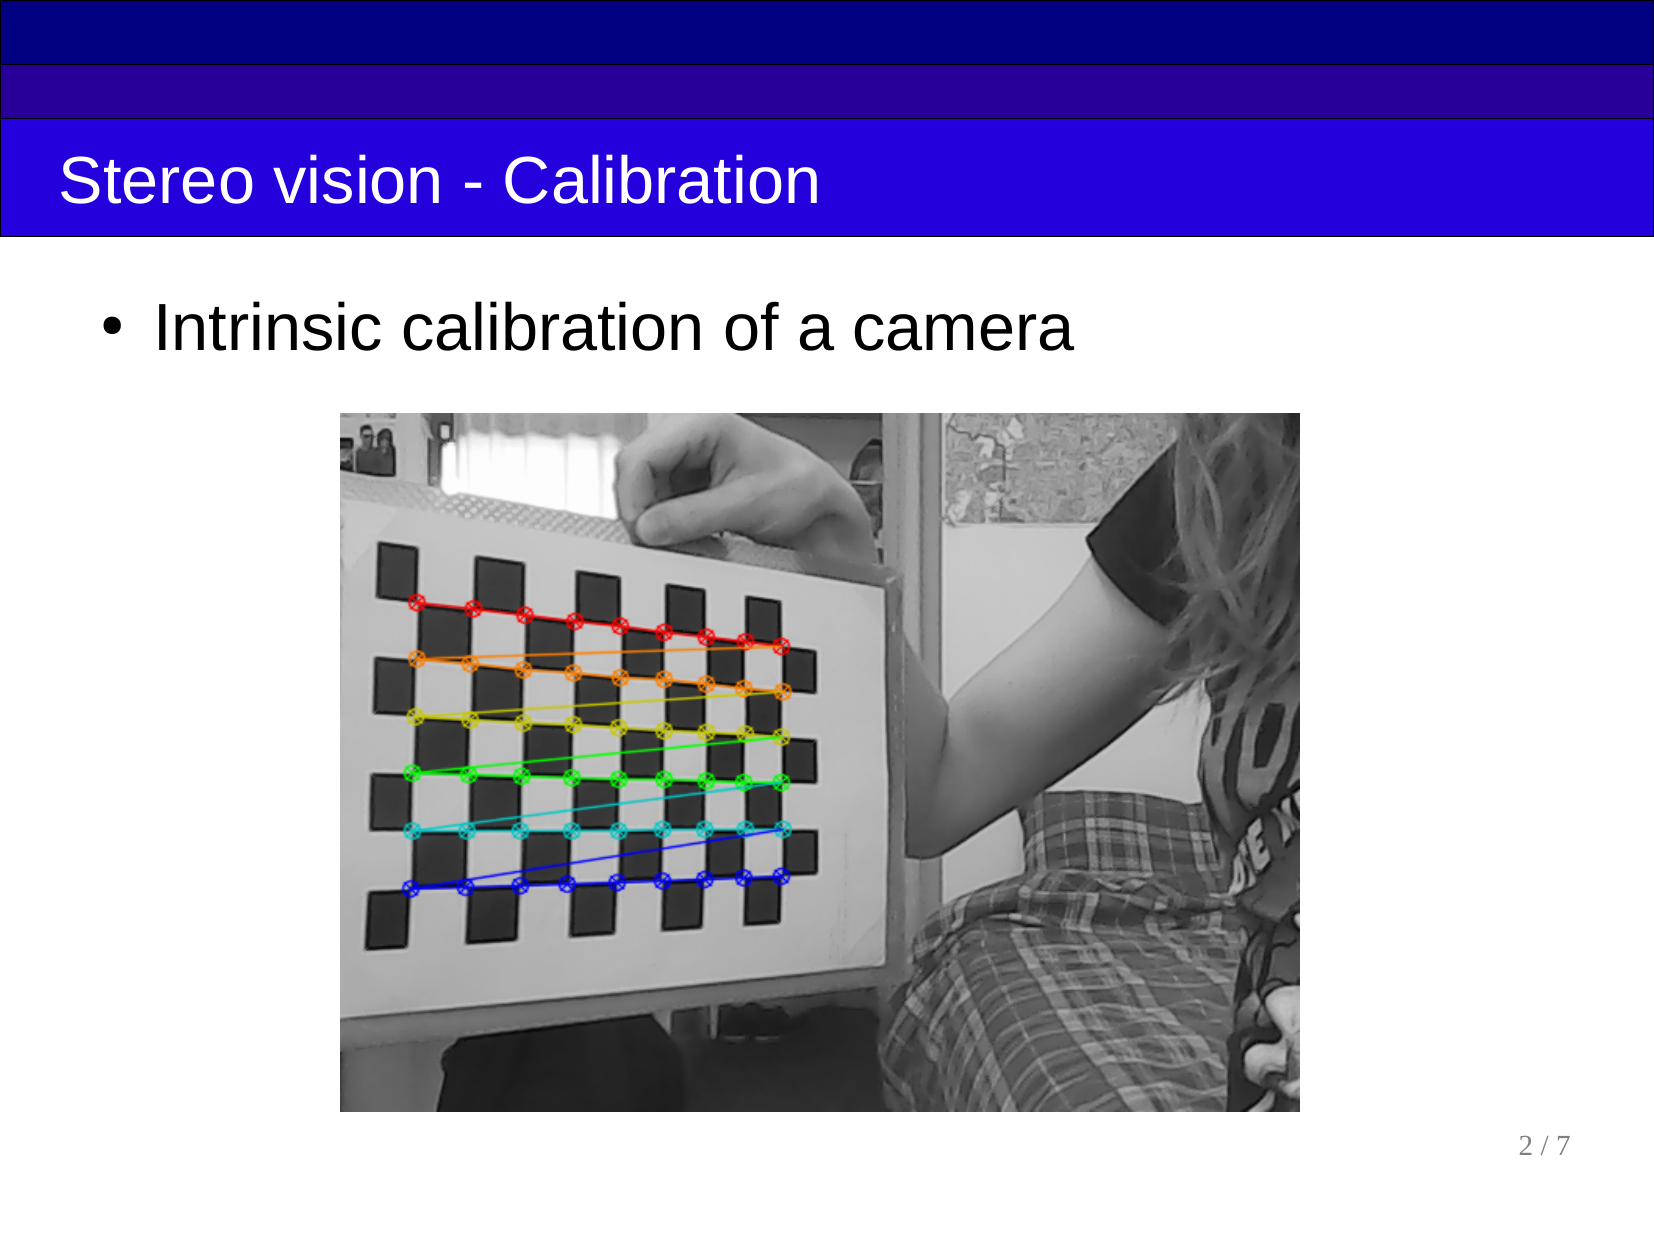

# Stereo vision - Calibration
Intrinsic calibration of a camera
2